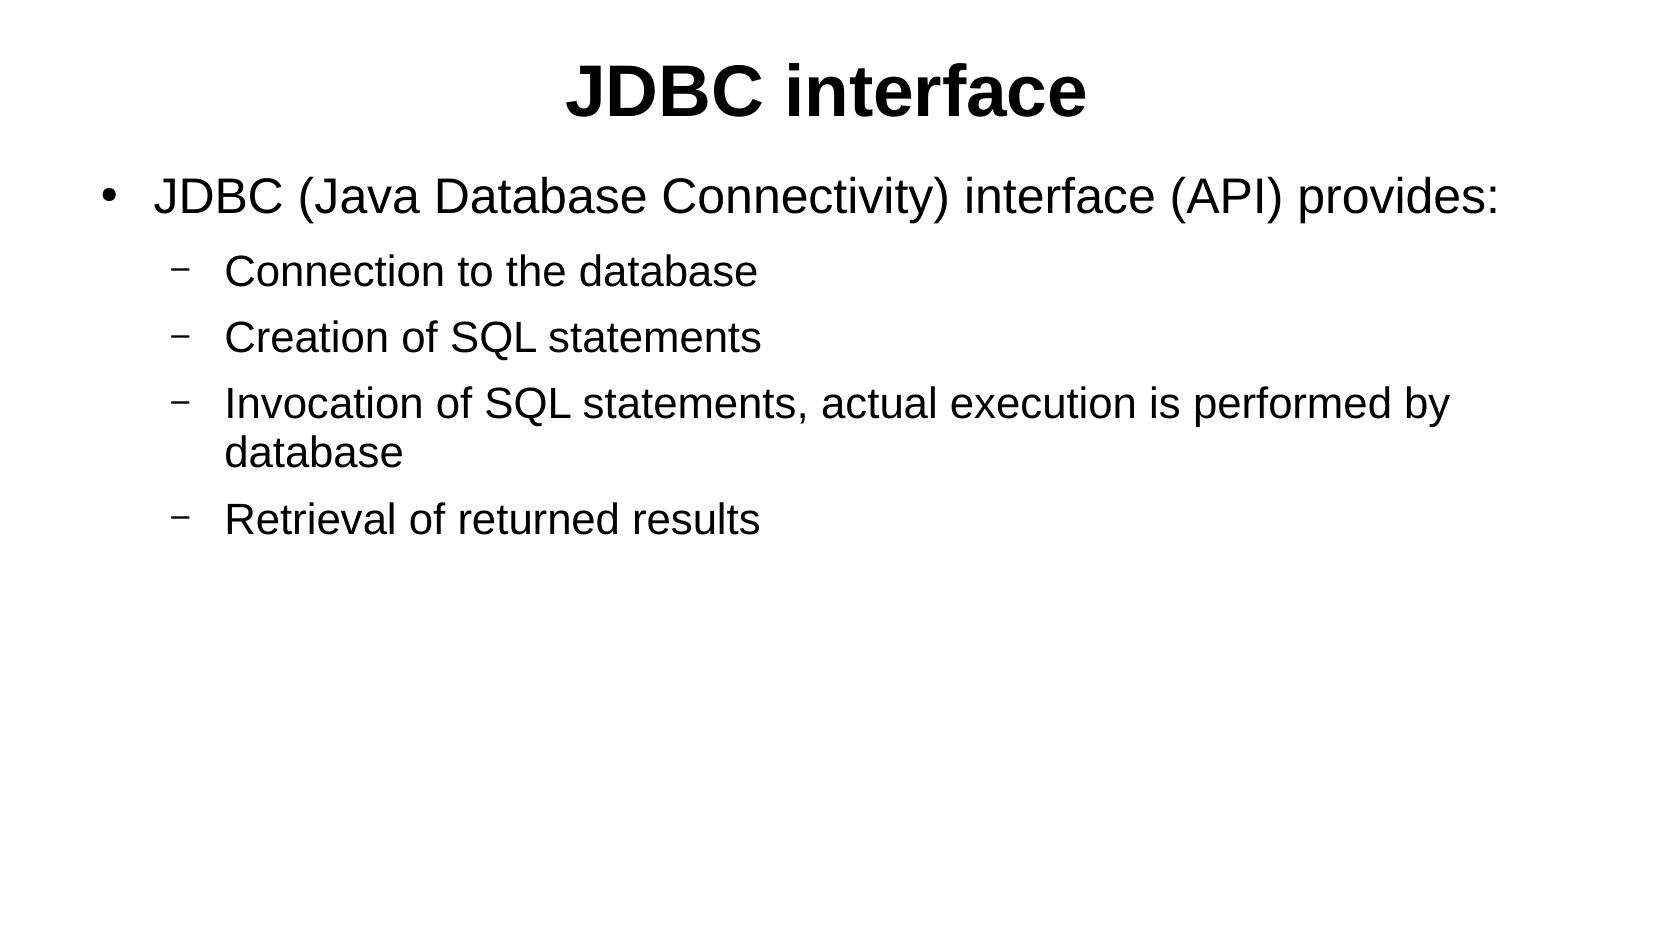

# JDBC interface
JDBC (Java Database Connectivity) interface (API) provides:
Connection to the database
Creation of SQL statements
Invocation of SQL statements, actual execution is performed by database
Retrieval of returned results